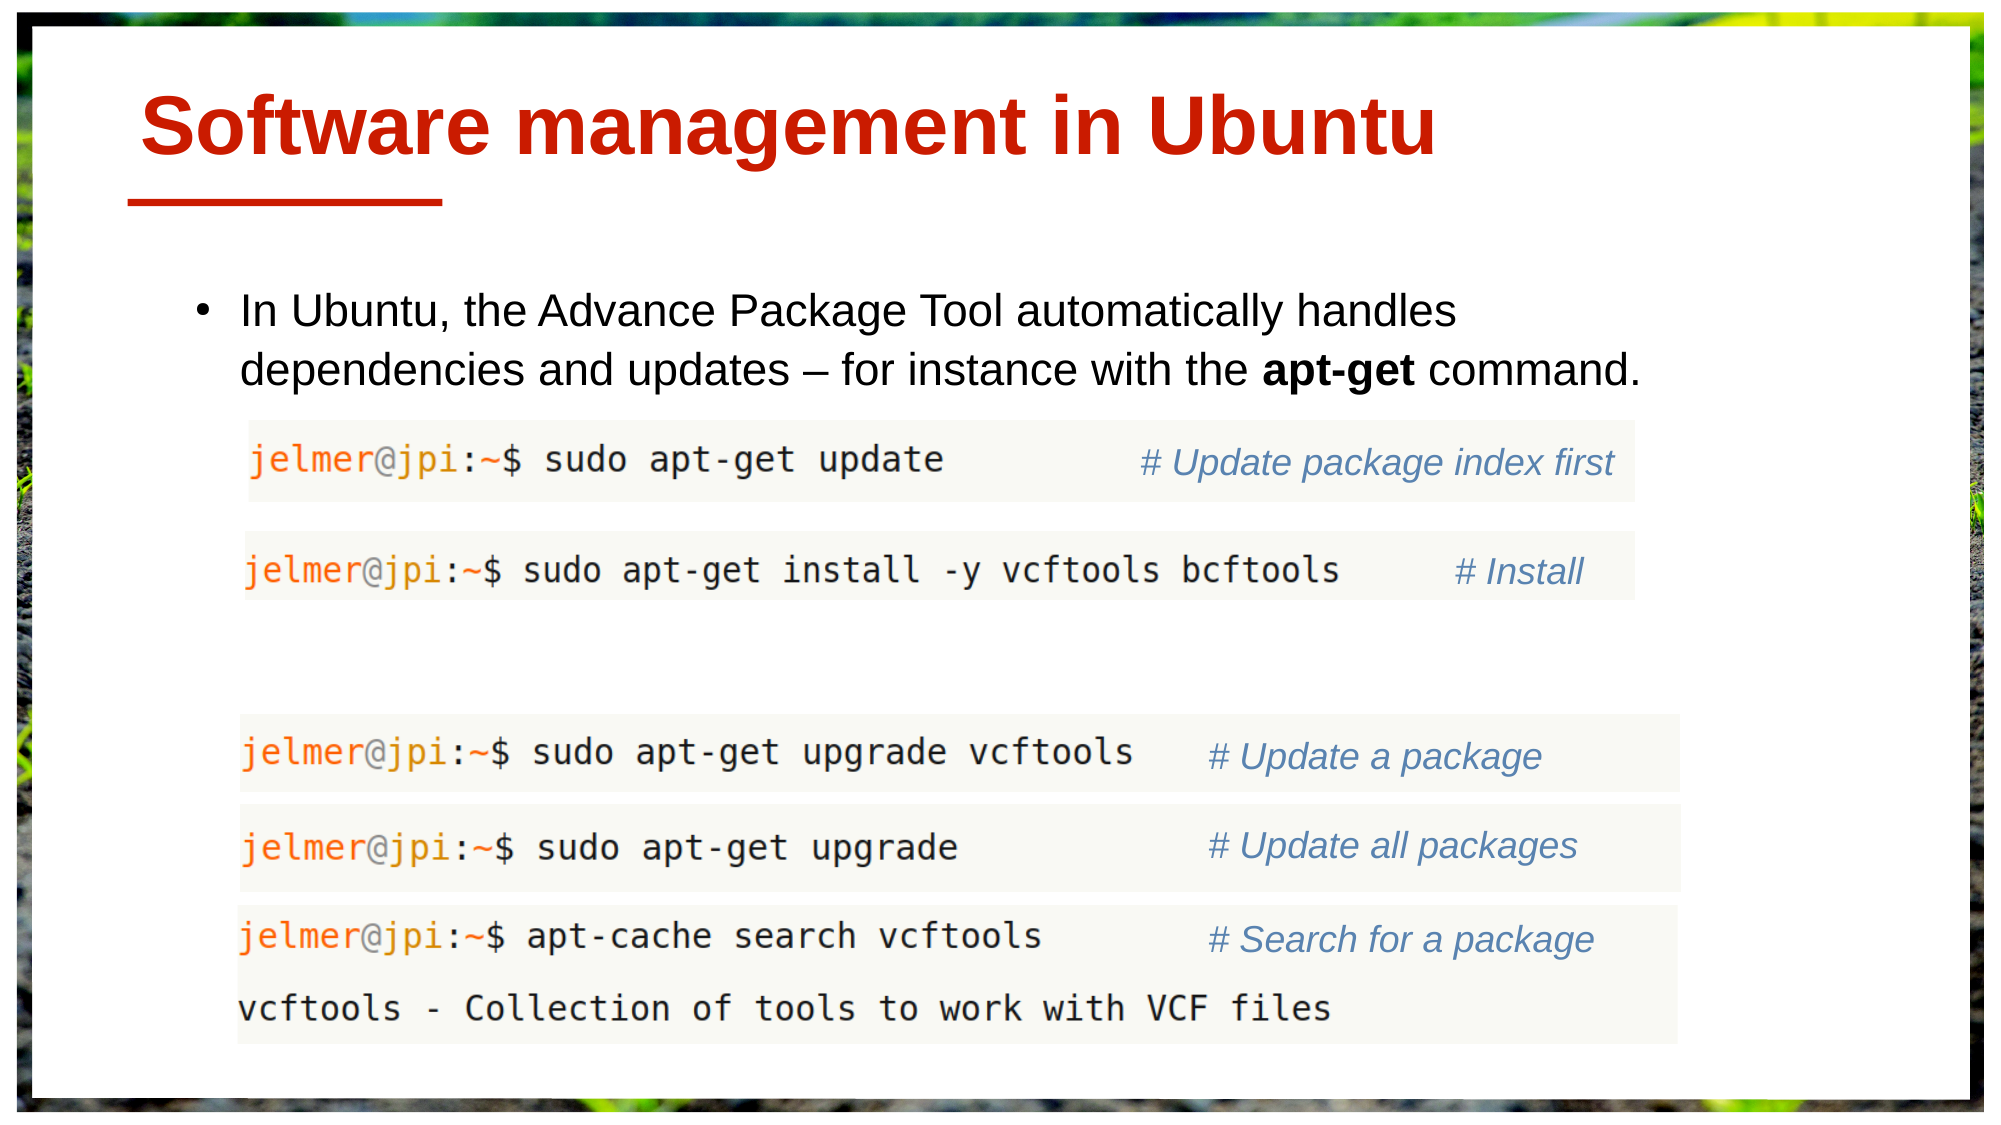

Software management in Ubuntu
In Ubuntu, the Advance Package Tool automatically handles
dependencies and updates – for instance with the apt-get command.
 # Update package index first
# Install
# Update a package
# Update all packages
# Search for a package